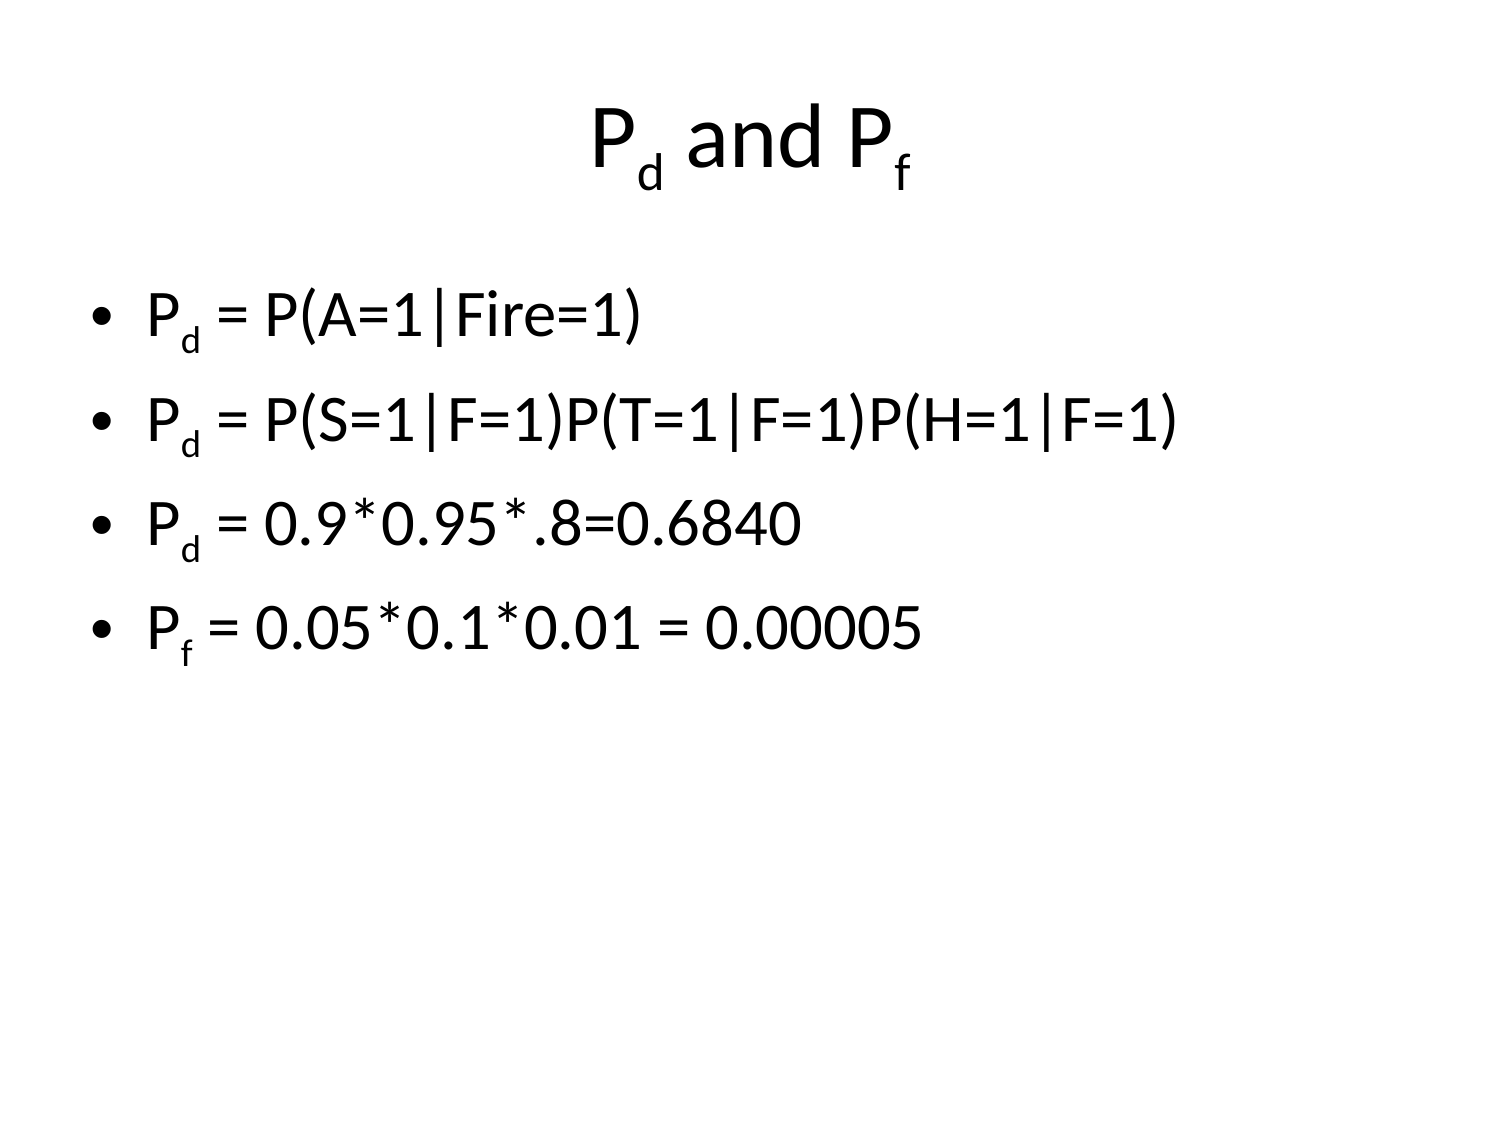

# Pd and Pf
Pd = P(A=1|Fire=1)
Pd = P(S=1|F=1)P(T=1|F=1)P(H=1|F=1)
Pd = 0.9*0.95*.8=0.6840
Pf = 0.05*0.1*0.01 = 0.00005